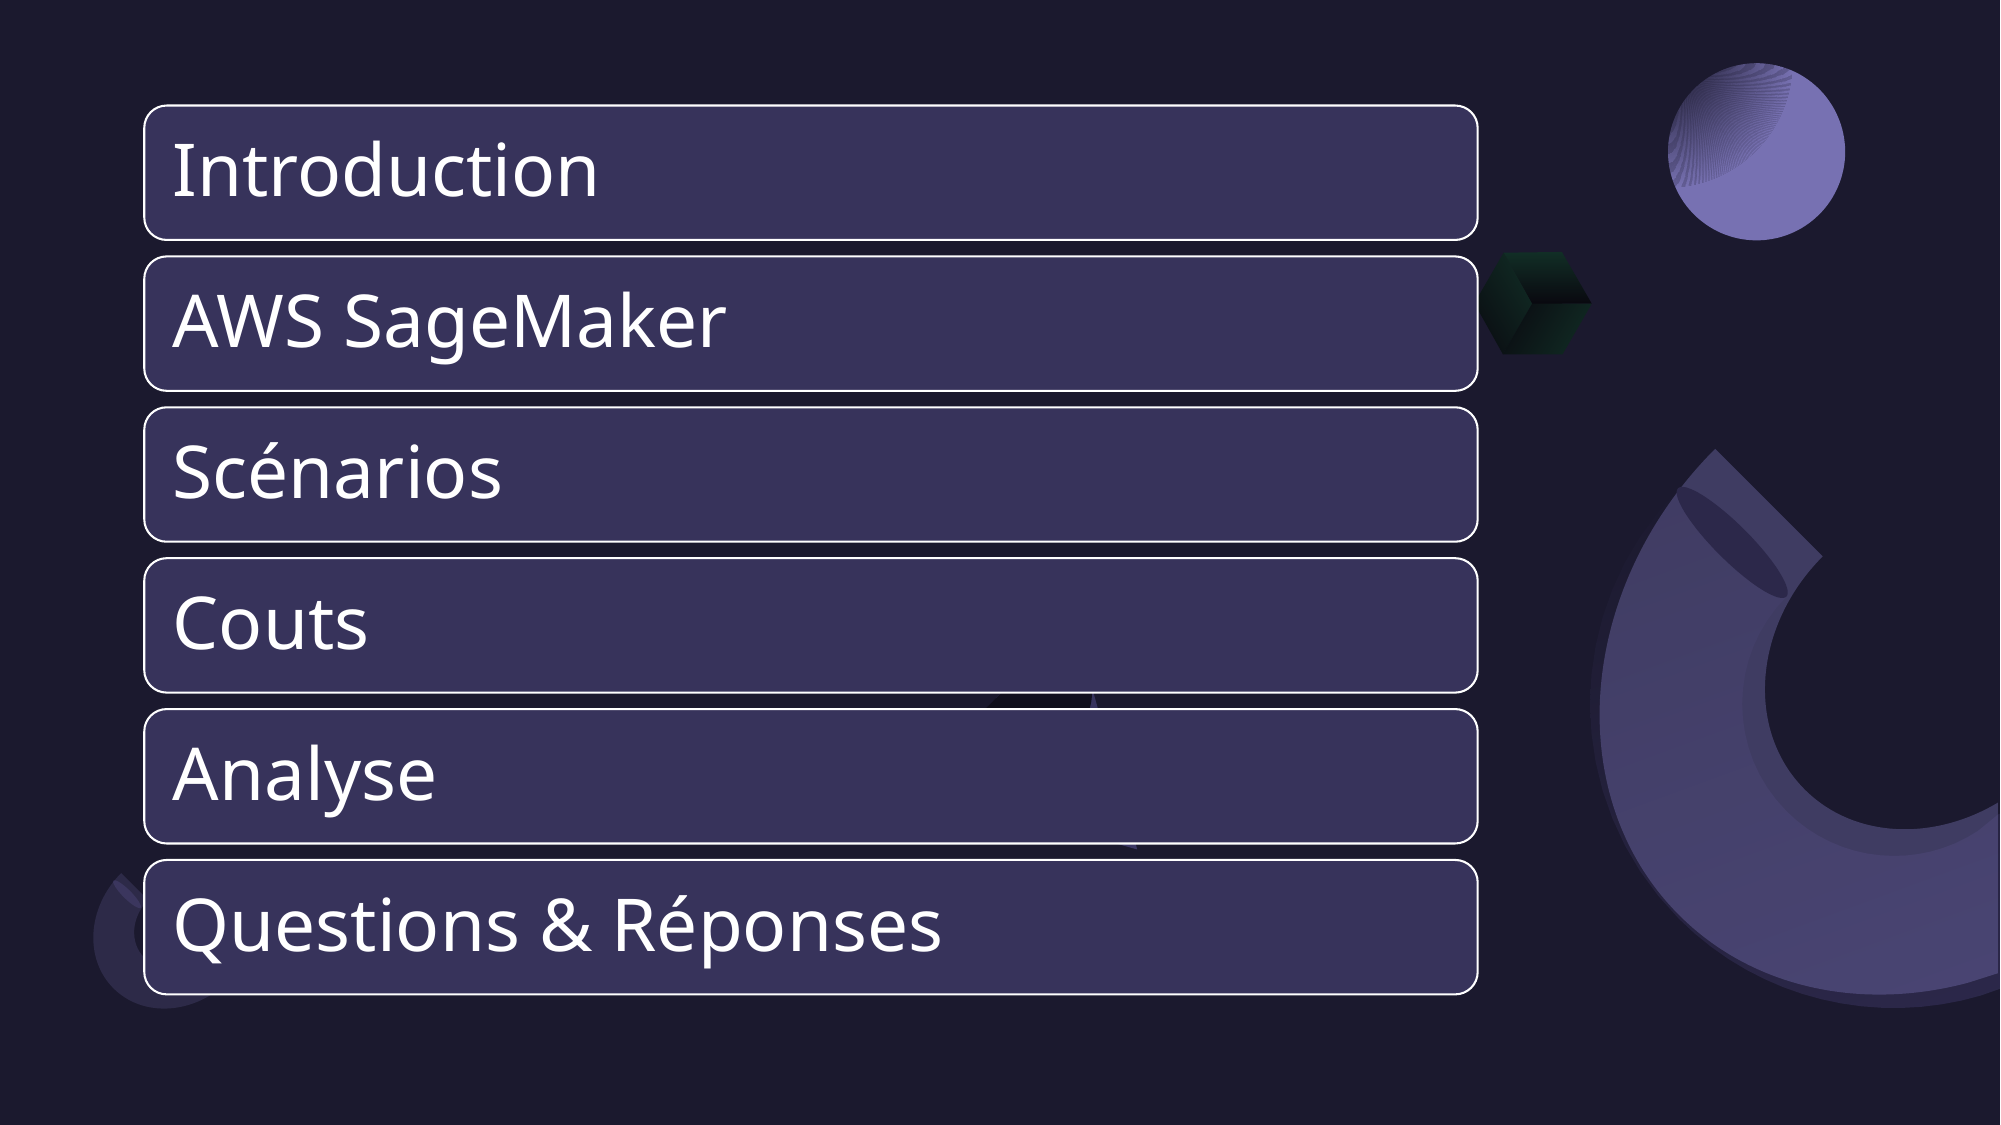

Introduction
AWS SageMaker
Scénarios
Couts
Analyse
Questions & Réponses